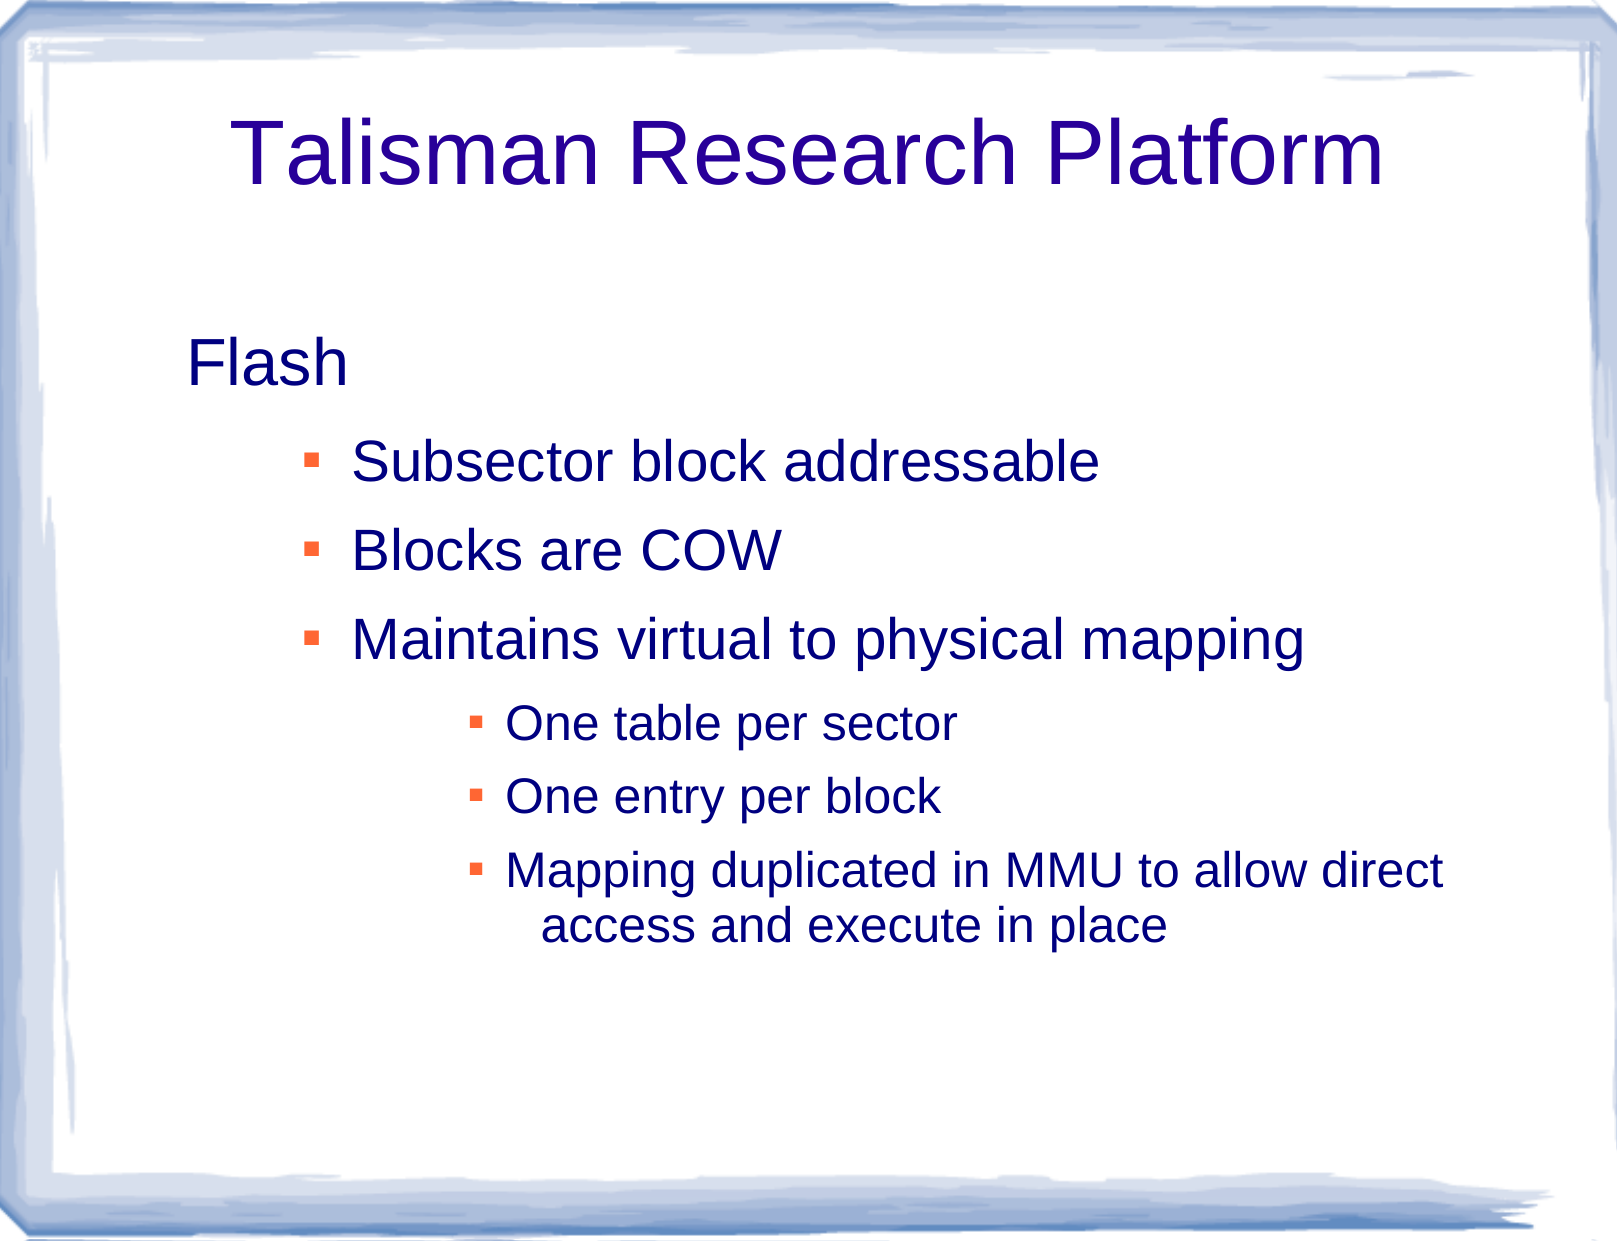

# Talisman Research Platform
Flash
Subsector block addressable
Blocks are COW
Maintains virtual to physical mapping
One table per sector
One entry per block
Mapping duplicated in MMU to allow direct access and execute in place